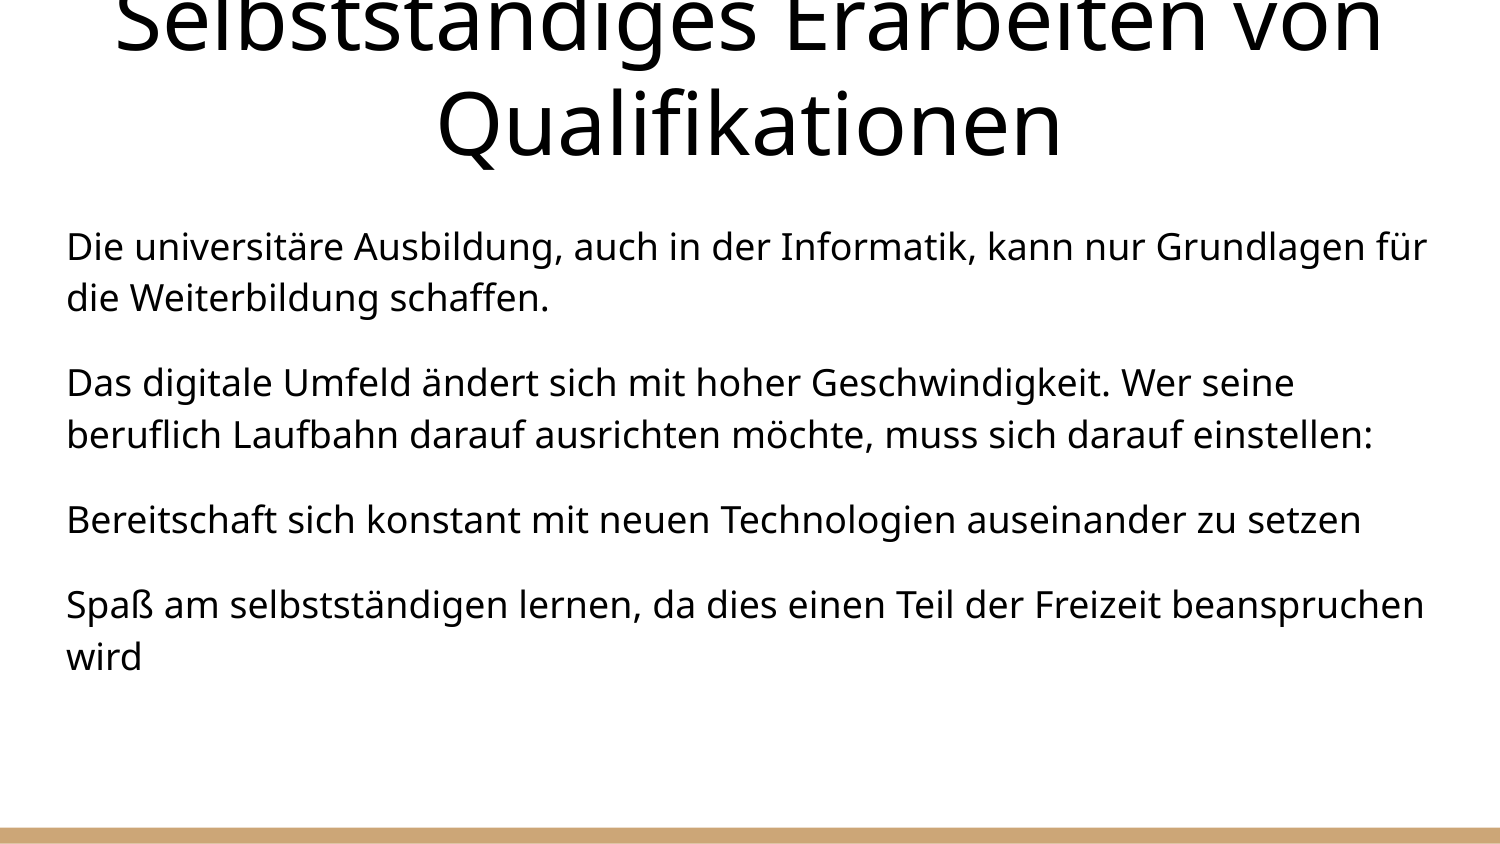

# Selbstständiges Erarbeiten von Qualifikationen
Die universitäre Ausbildung, auch in der Informatik, kann nur Grundlagen für die Weiterbildung schaffen.
Das digitale Umfeld ändert sich mit hoher Geschwindigkeit. Wer seine beruflich Laufbahn darauf ausrichten möchte, muss sich darauf einstellen:
Bereitschaft sich konstant mit neuen Technologien auseinander zu setzen
Spaß am selbstständigen lernen, da dies einen Teil der Freizeit beanspruchen wird